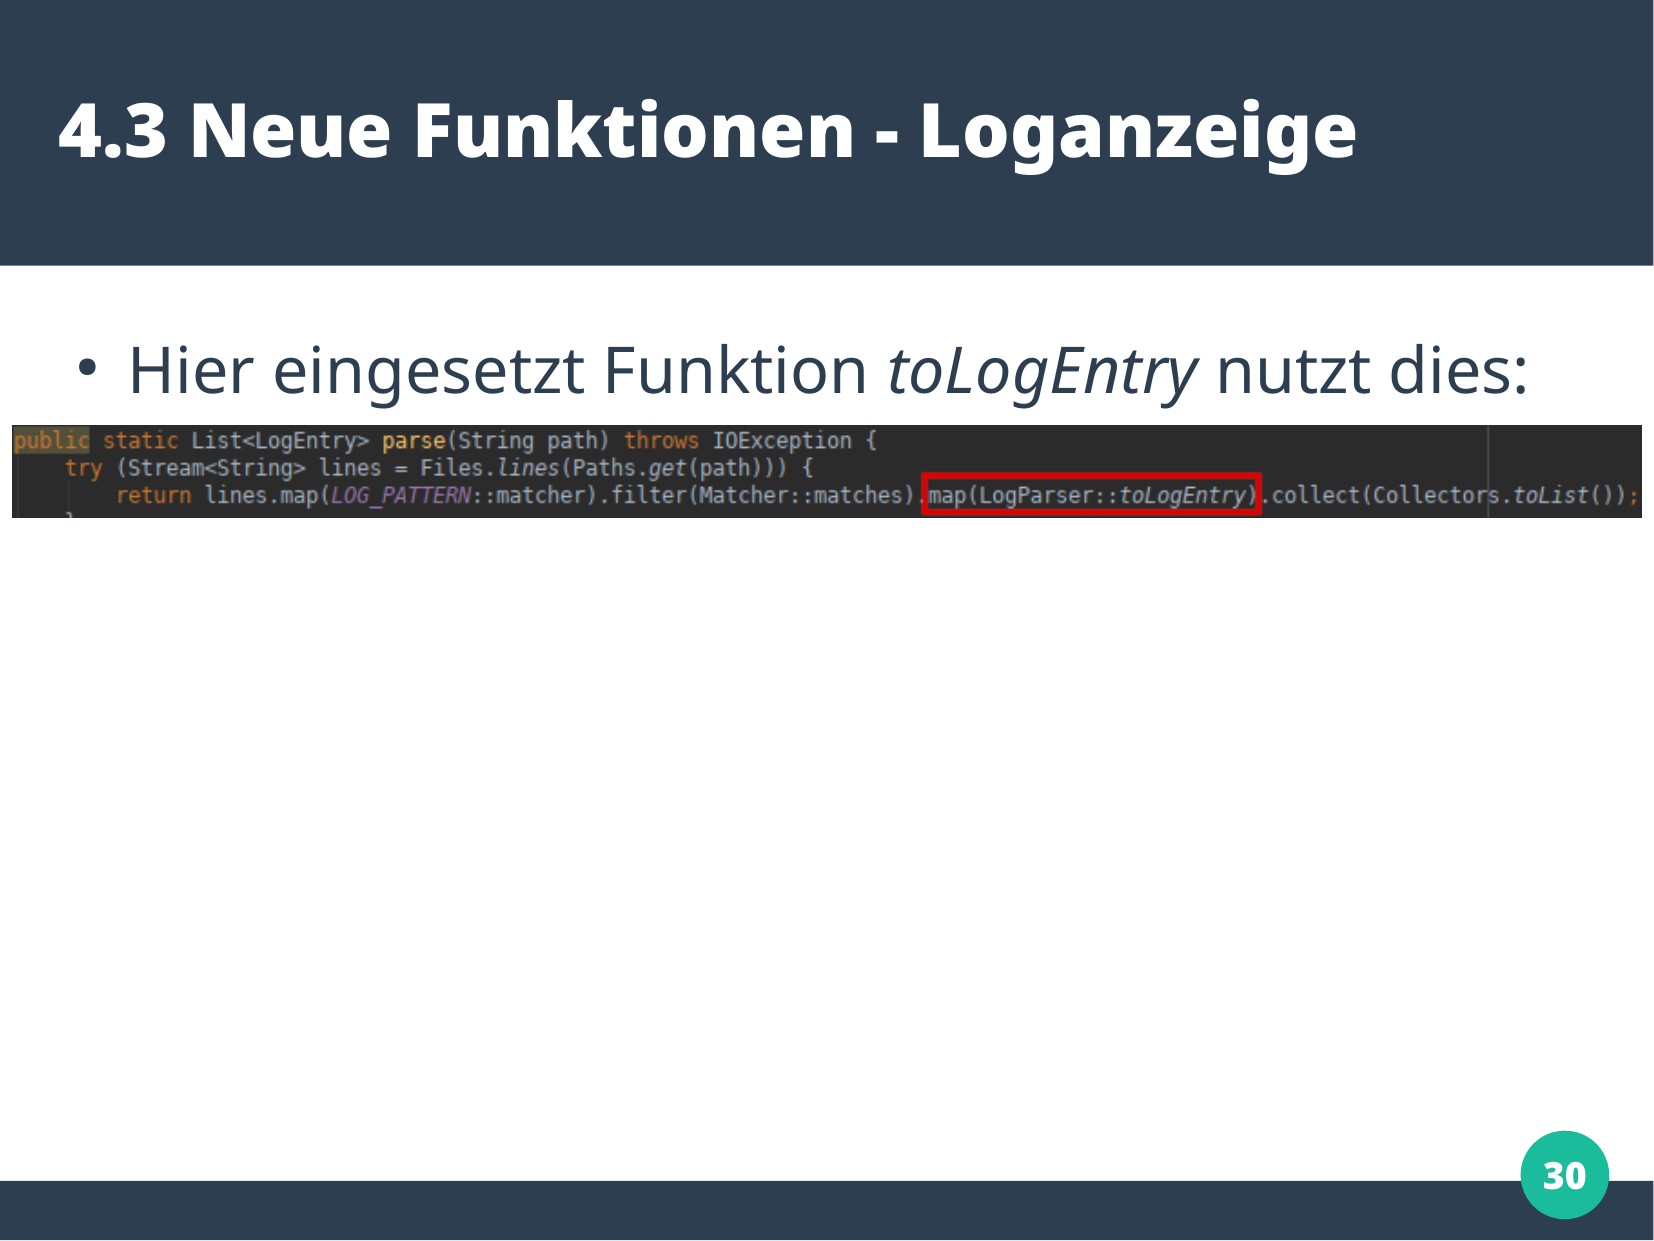

# 4.3 Neue Funktionen - Loganzeige
Hier eingesetzt Funktion toLogEntry nutzt dies:
30